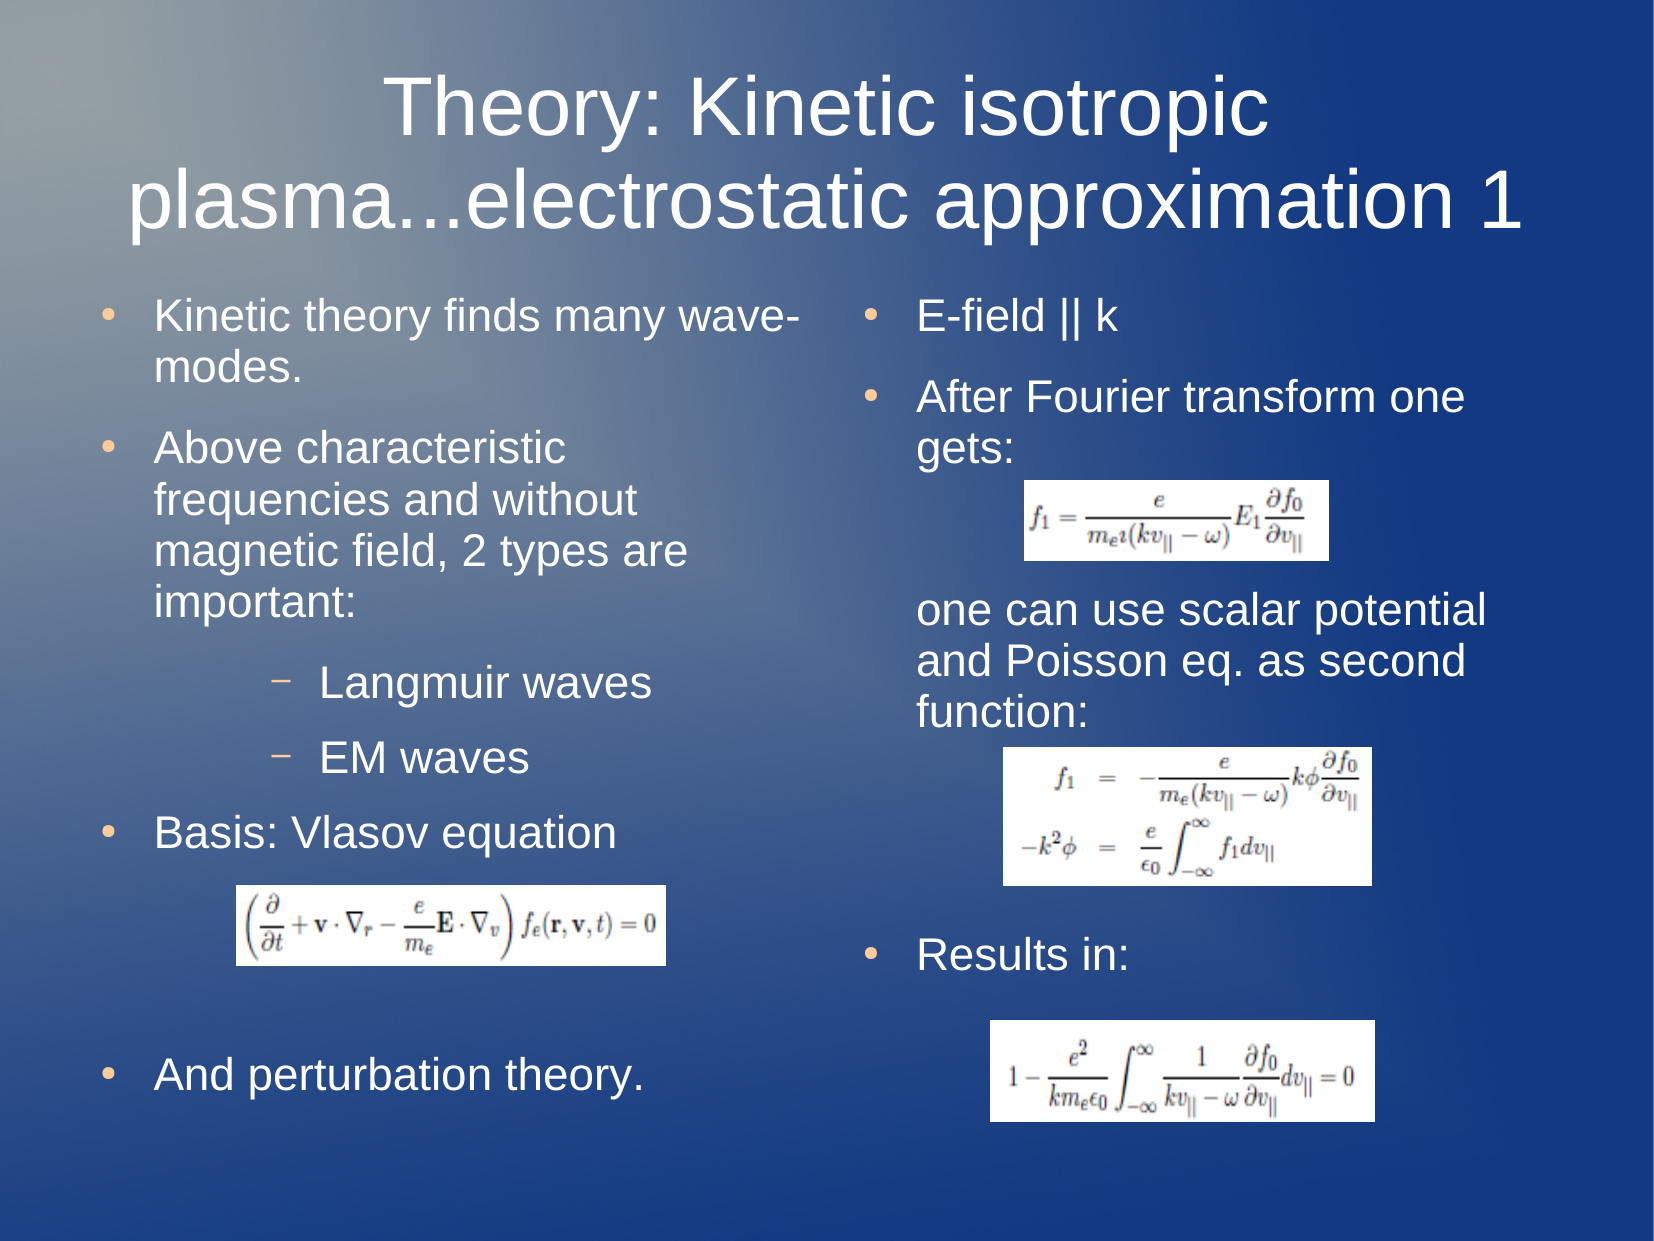

# Theory: Kinetic isotropic plasma...electrostatic approximation 1
Kinetic theory finds many wave-modes.
Above characteristic frequencies and without magnetic field, 2 types are important:
Langmuir waves
EM waves
Basis: Vlasov equation
And perturbation theory.
E-field || k
After Fourier transform one gets:
one can use scalar potential and Poisson eq. as second function:
Results in: